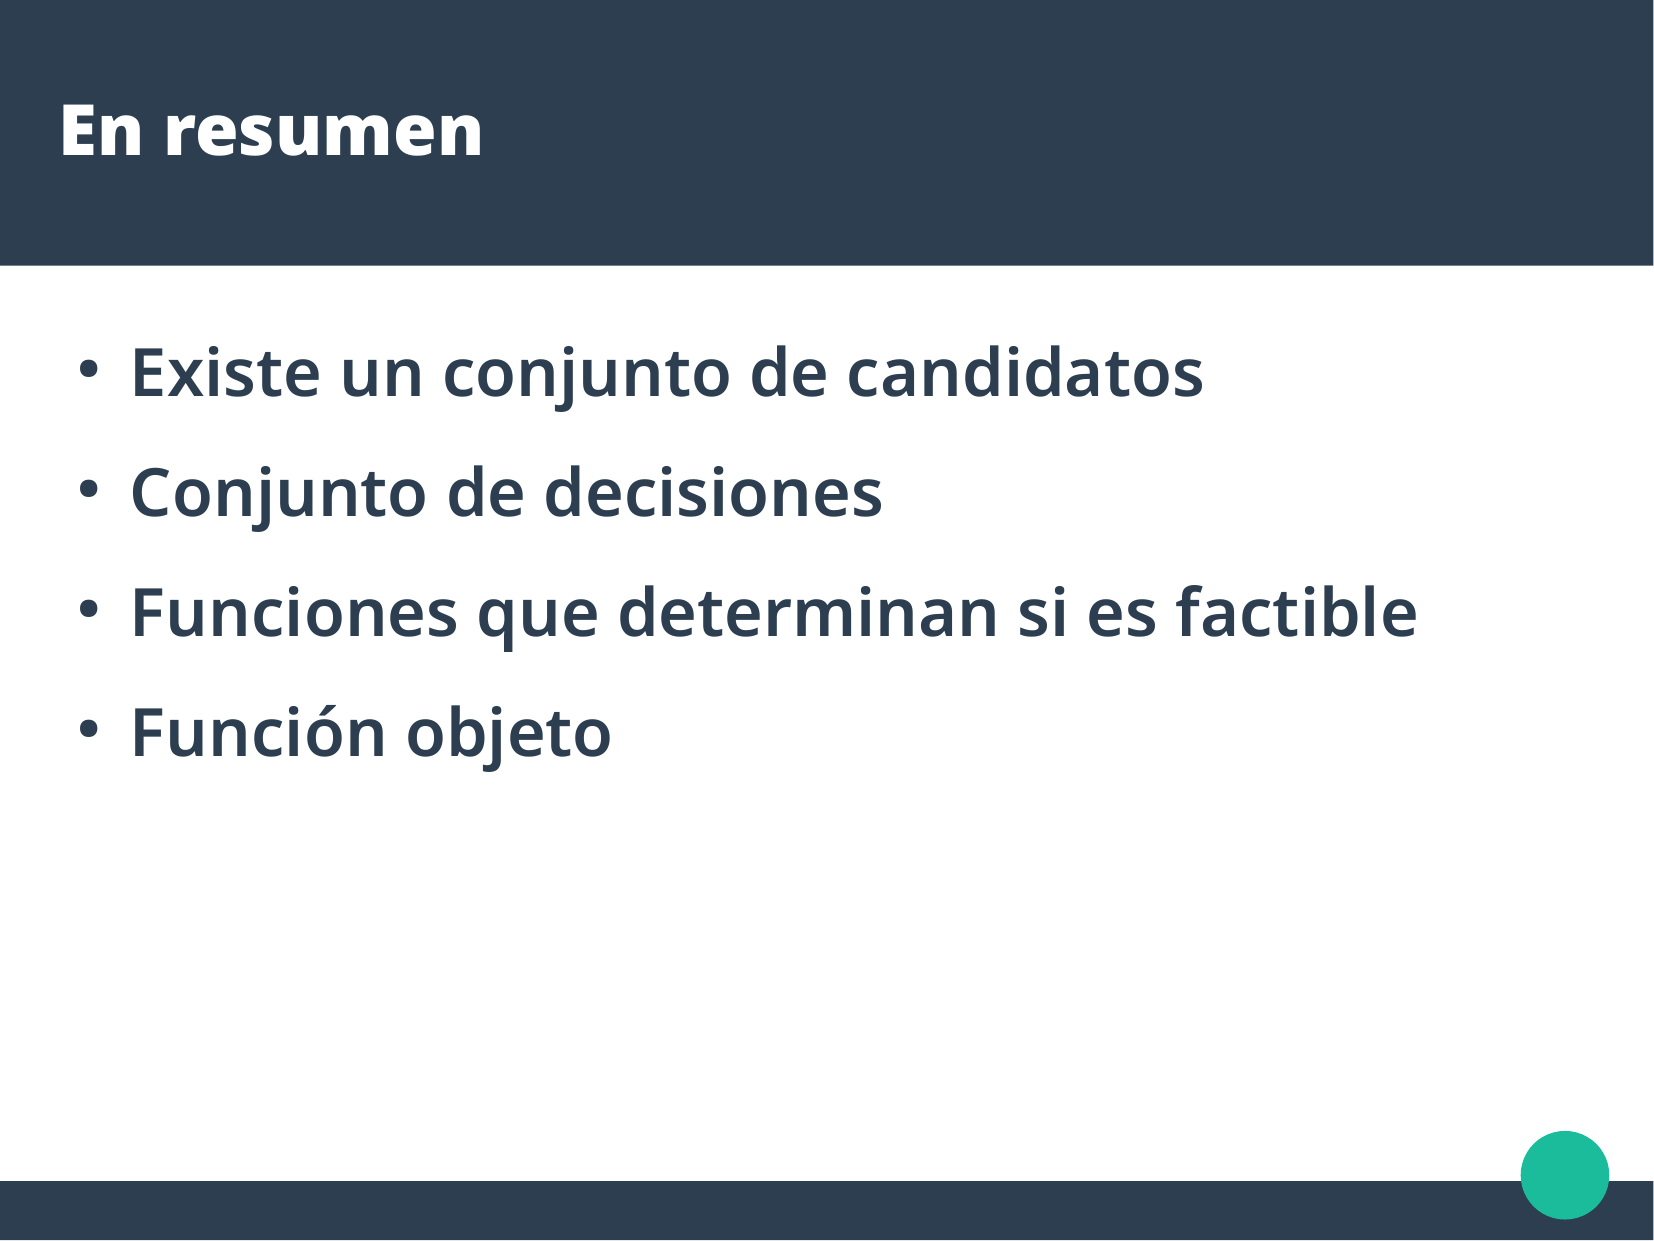

# En resumen
Existe un conjunto de candidatos
Conjunto de decisiones
Funciones que determinan si es factible
Función objeto